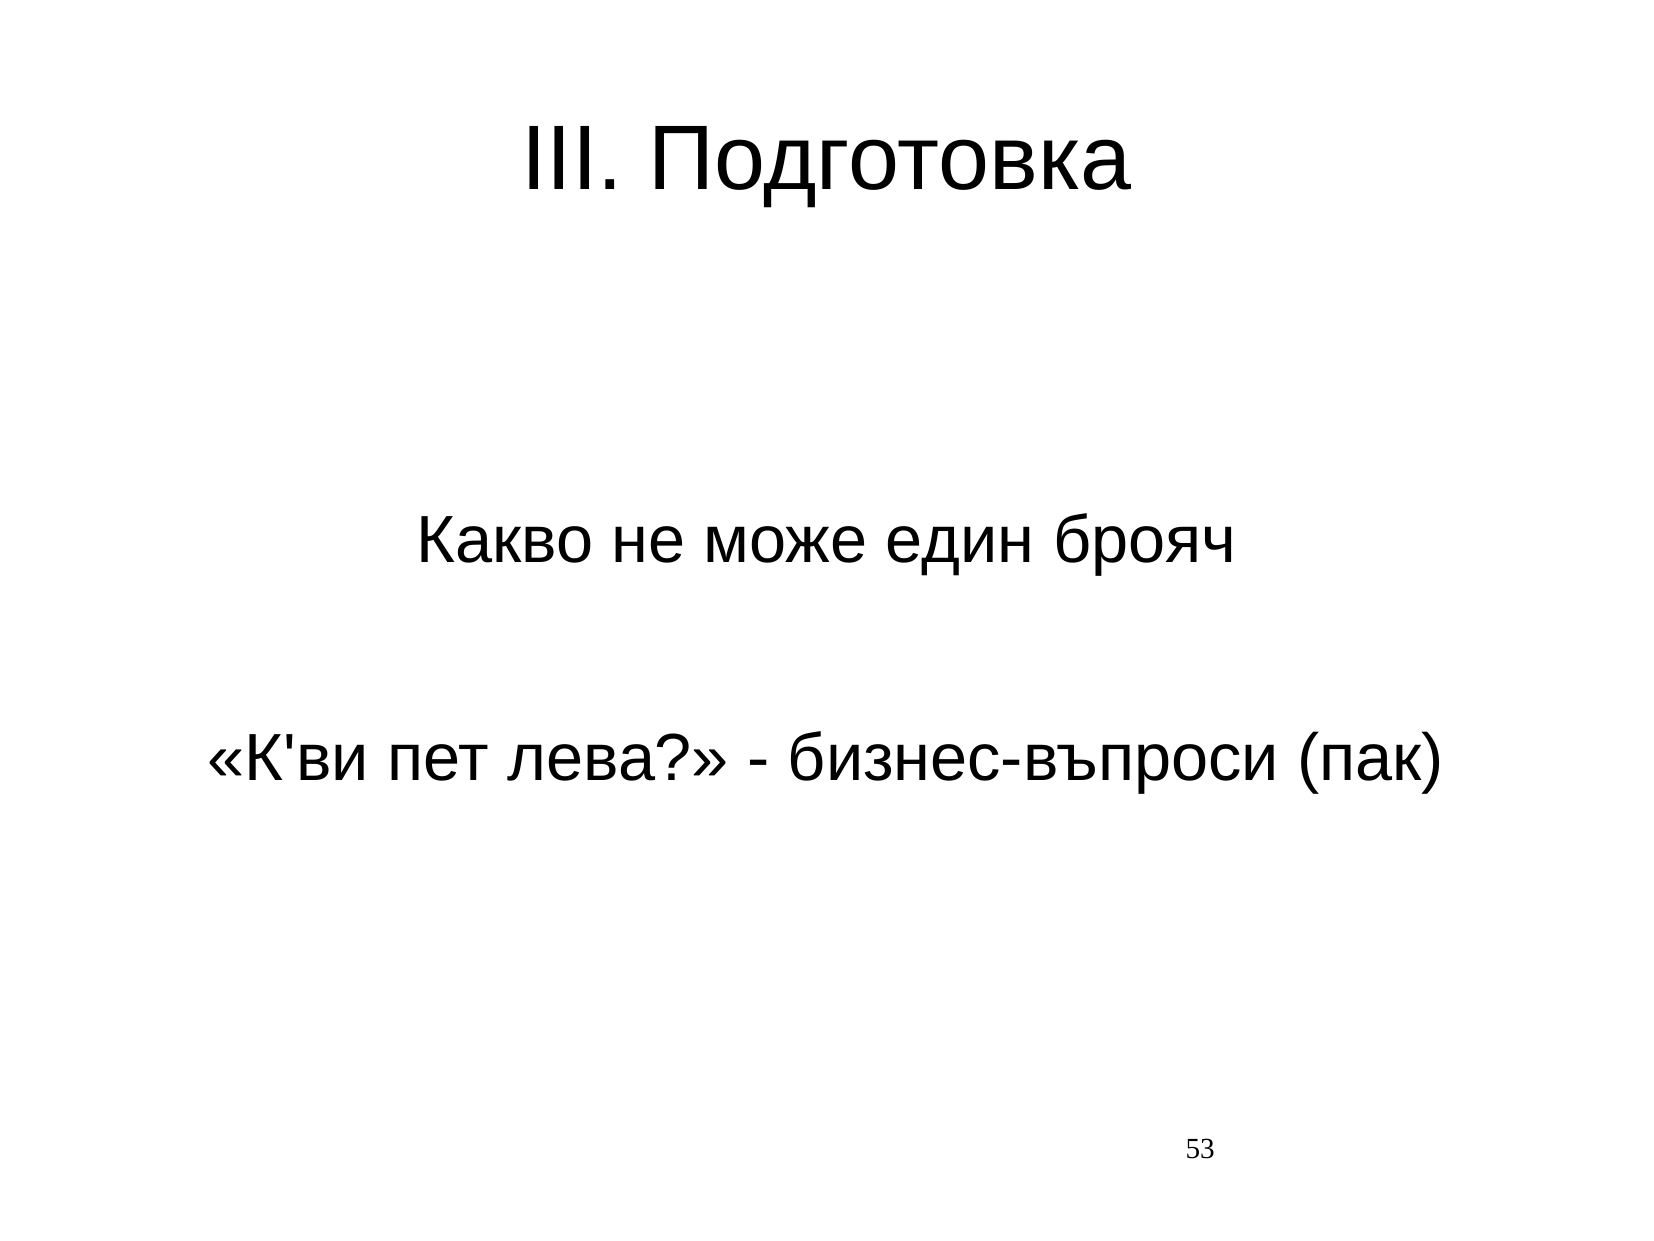

# III. Подготовка
Какво не може един брояч
«К'ви пет лева?» - бизнес-въпроси (пак)